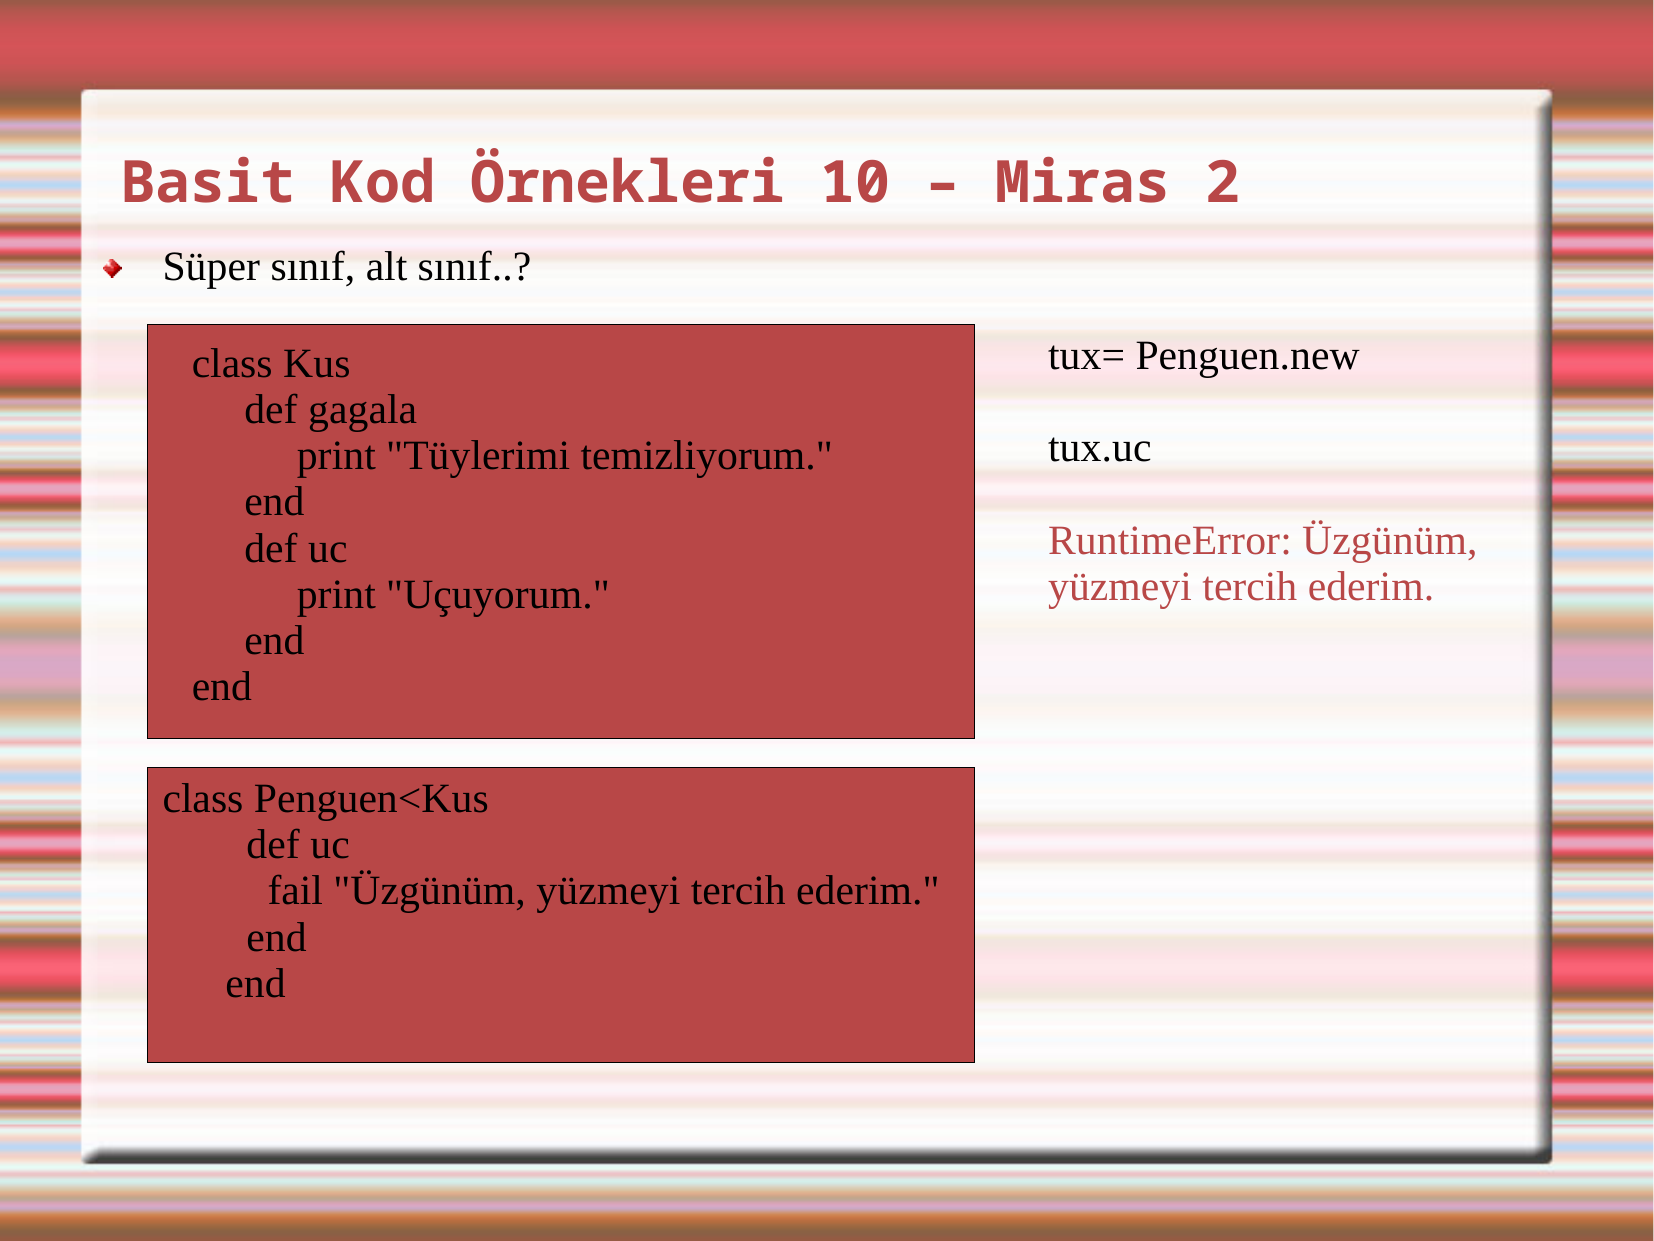

Basit Kod Örnekleri 10 – Miras 2
Süper sınıf, alt sınıf..?
tux= Penguen.new
tux.uc
RuntimeError: Üzgünüm, yüzmeyi tercih ederim.
class Kus
 def gagala
 print "Tüylerimi temizliyorum."
 end
 def uc
 print "Uçuyorum."
 end
end
class Penguen<Kus
 def uc
 fail "Üzgünüm, yüzmeyi tercih ederim."
 end
 end